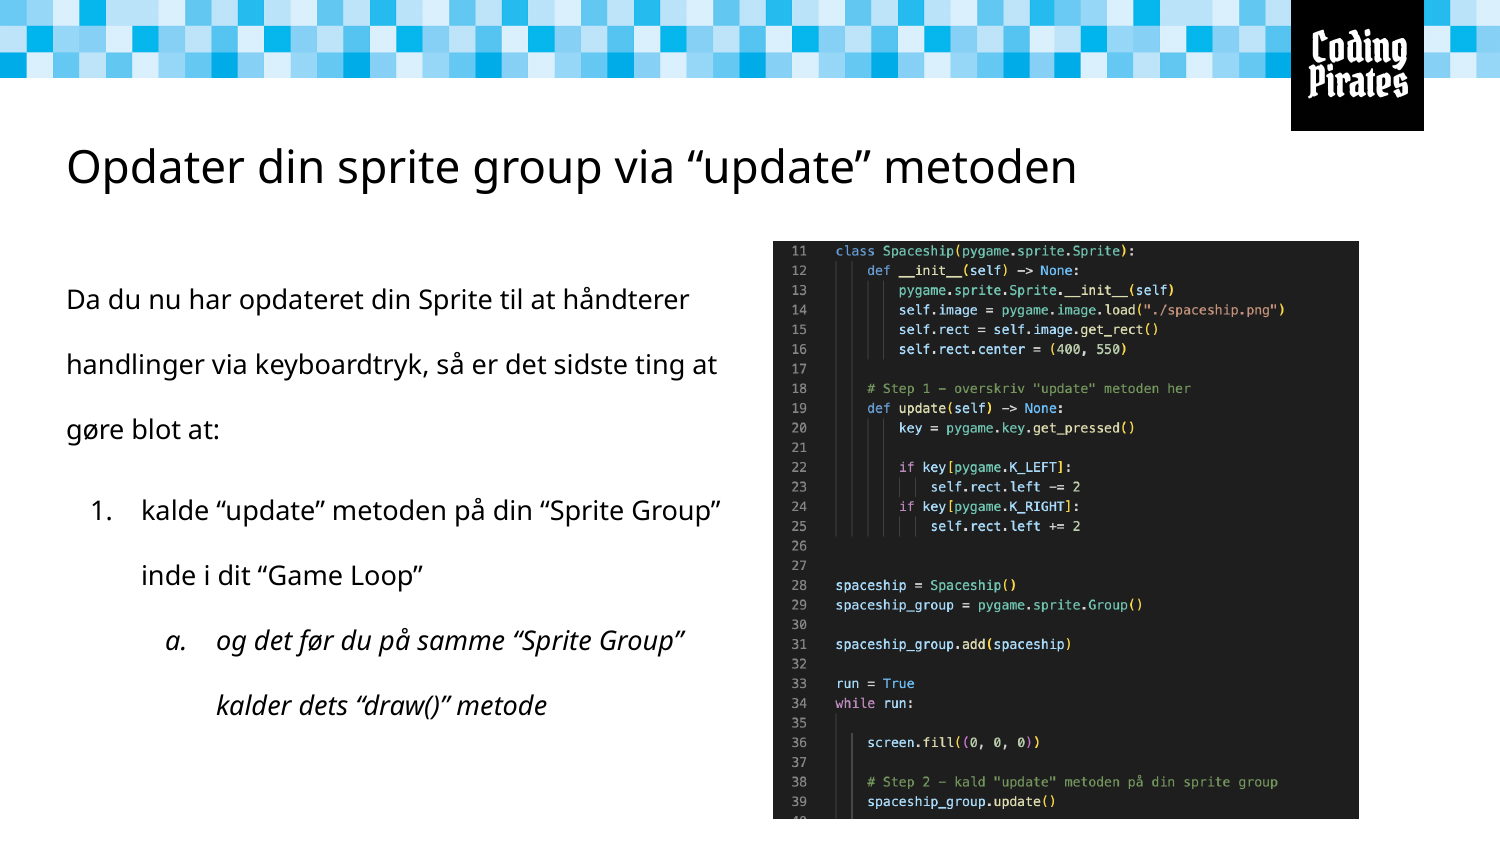

# Opdater din sprite group via “update” metoden
Da du nu har opdateret din Sprite til at håndterer handlinger via keyboardtryk, så er det sidste ting at gøre blot at:
kalde “update” metoden på din “Sprite Group” inde i dit “Game Loop”
og det før du på samme “Sprite Group” kalder dets “draw()” metode